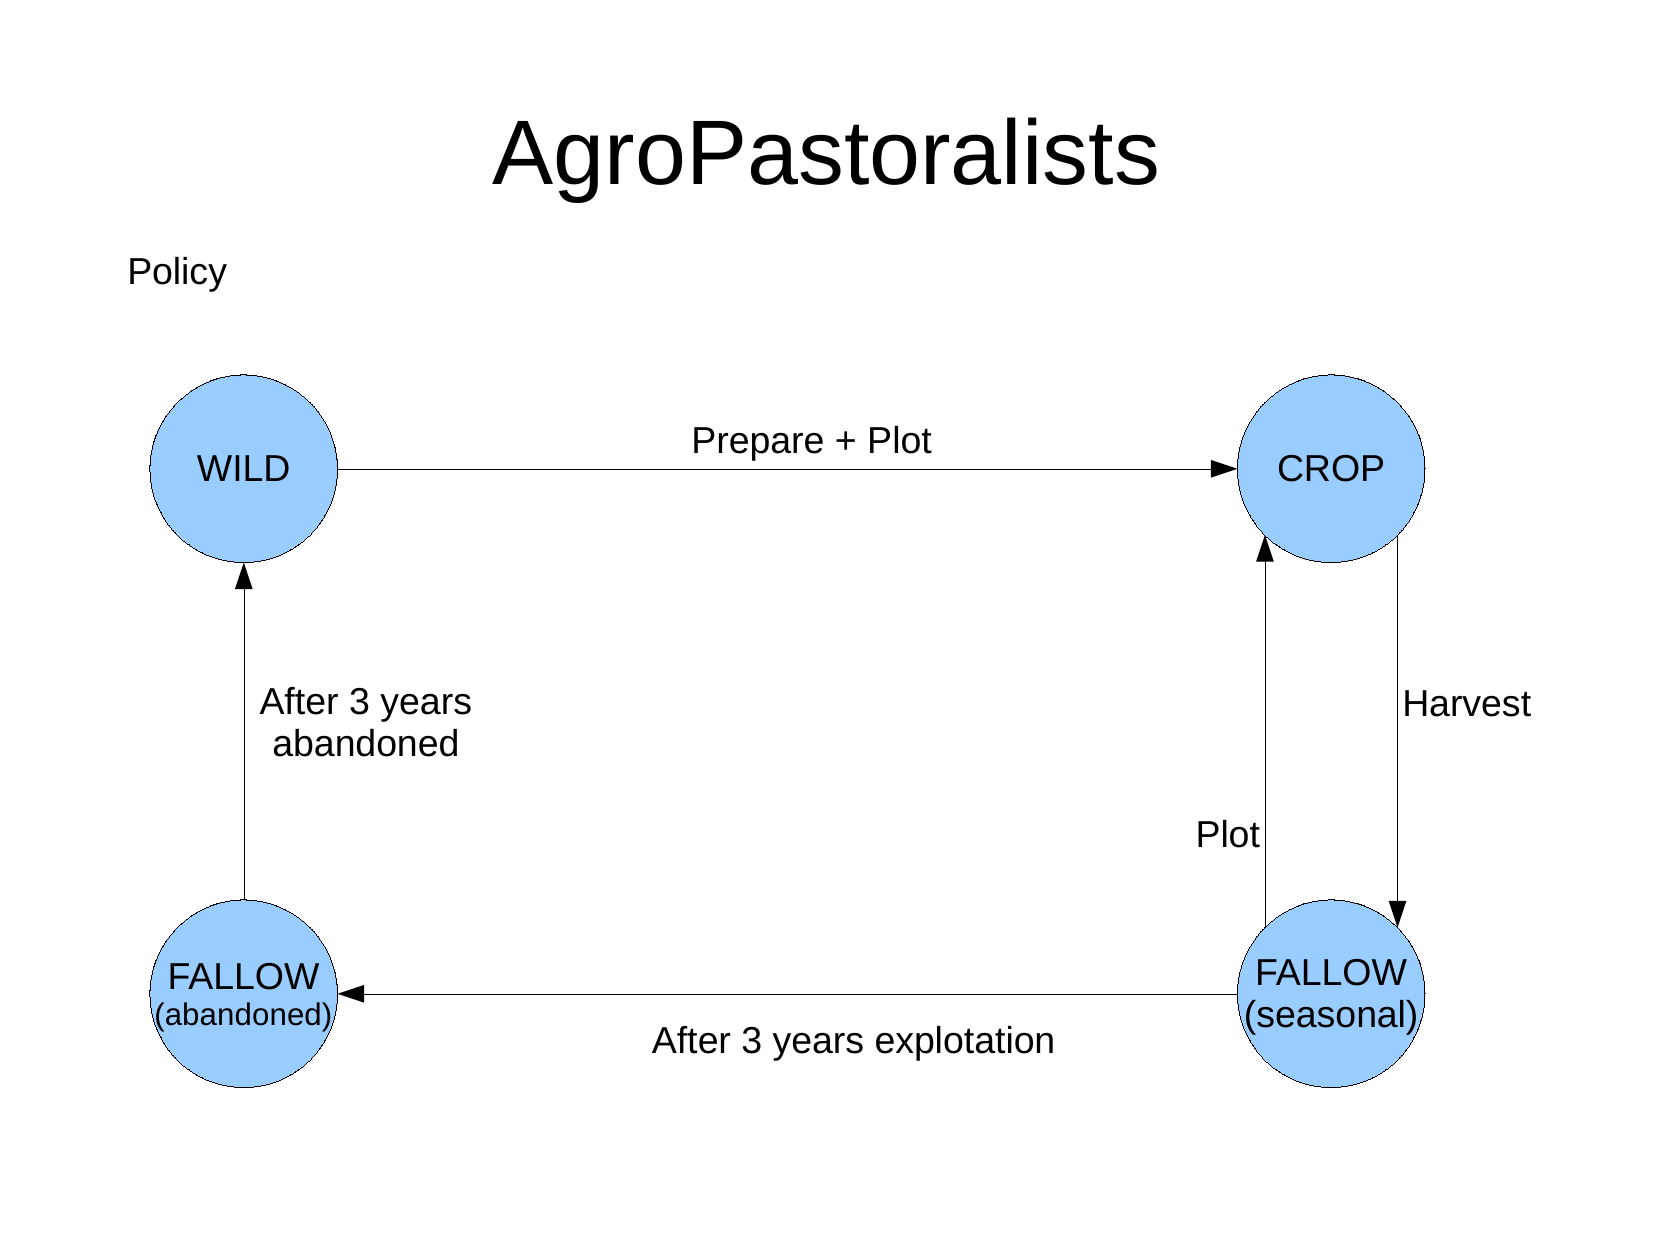

# AgroPastoralists
Policy
WILD
CROP
Prepare + Plot
After 3 years
abandoned
Harvest
Plot
FALLOW
(abandoned)
FALLOW
(seasonal)
After 3 years explotation